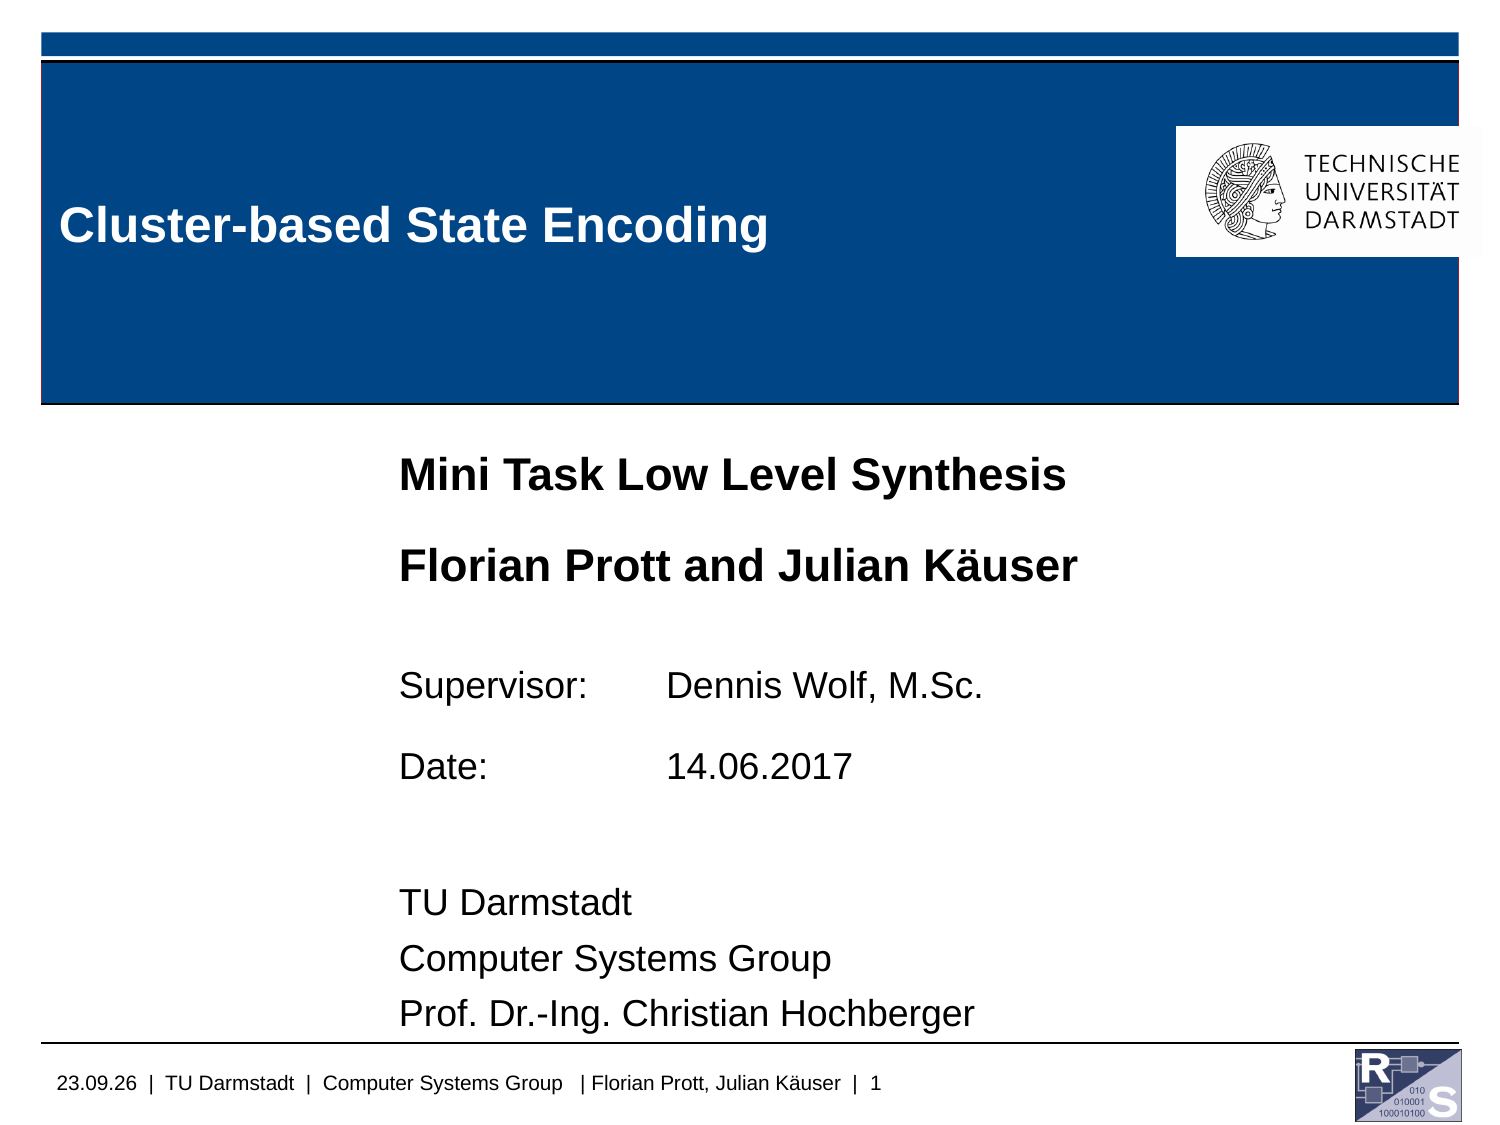

# Cluster-based State Encoding
Mini Task Low Level Synthesis
Florian Prott and Julian Käuser
Supervisor: 	Dennis Wolf, M.Sc.
Date:			14.06.2017
TU Darmstadt
Computer Systems Group
Prof. Dr.-Ing. Christian Hochberger